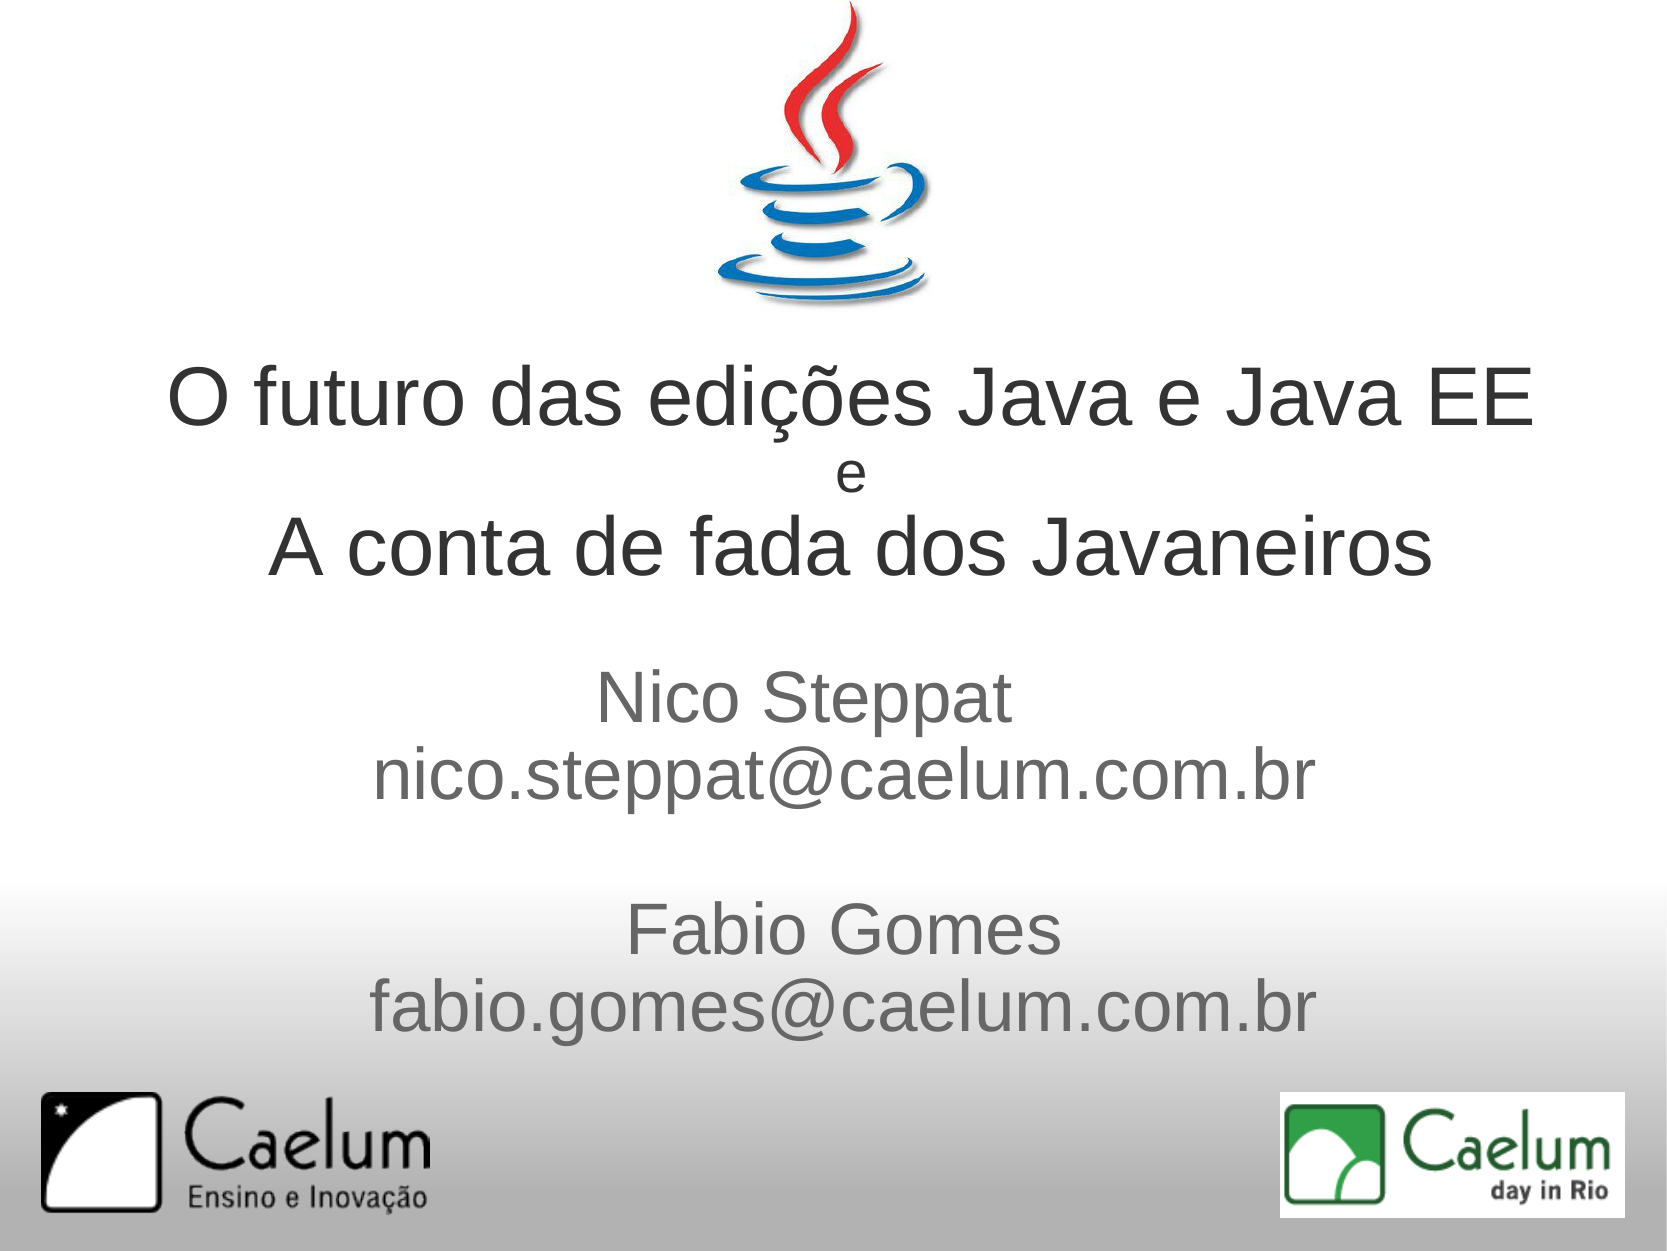

# O futuro das edições Java e Java EE e A conta de fada dos Javaneiros
Nico Steppat
nico.steppat@caelum.com.br
Fabio Gomes
fabio.gomes@caelum.com.br